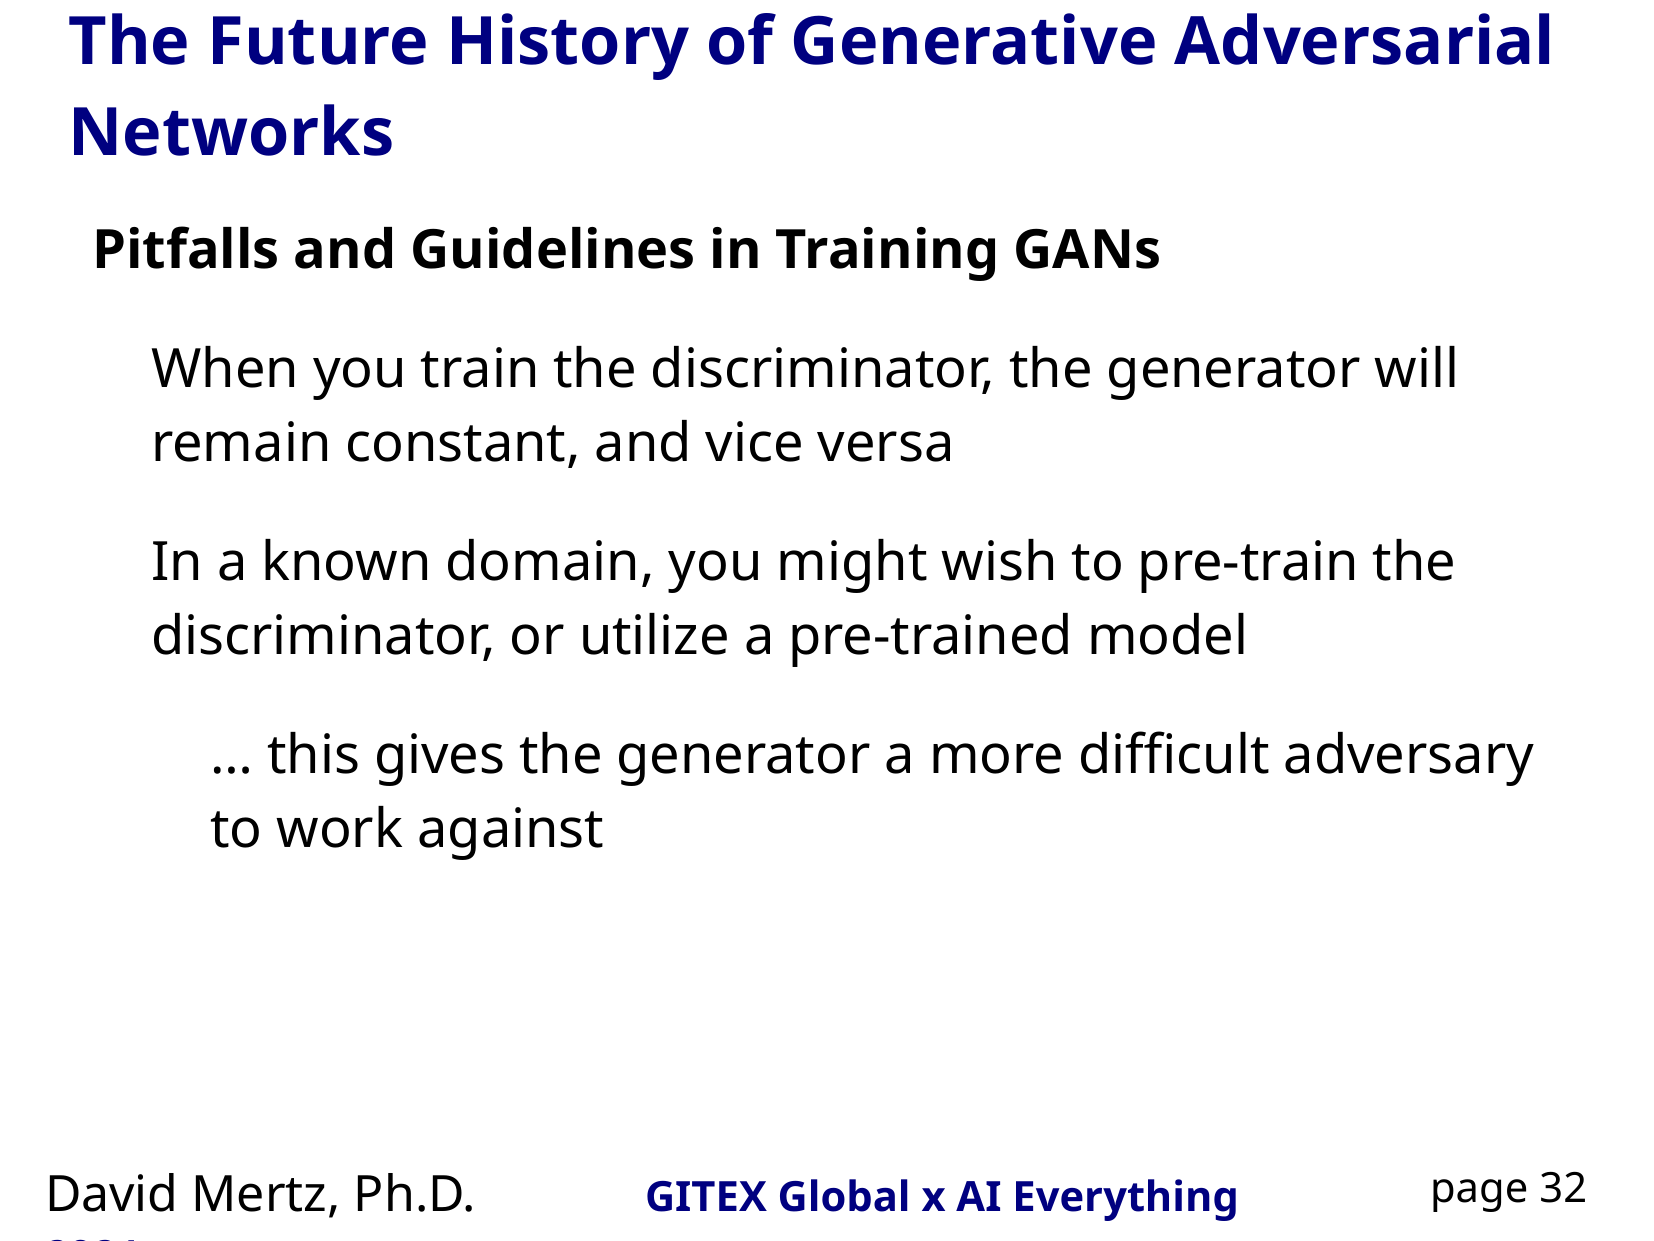

# Pitfalls and Guidelines in Training GANs
When you train the discriminator, the generator will remain constant, and vice versa
In a known domain, you might wish to pre-train the discriminator, or utilize a pre-trained model
… this gives the generator a more difficult adversary to work against